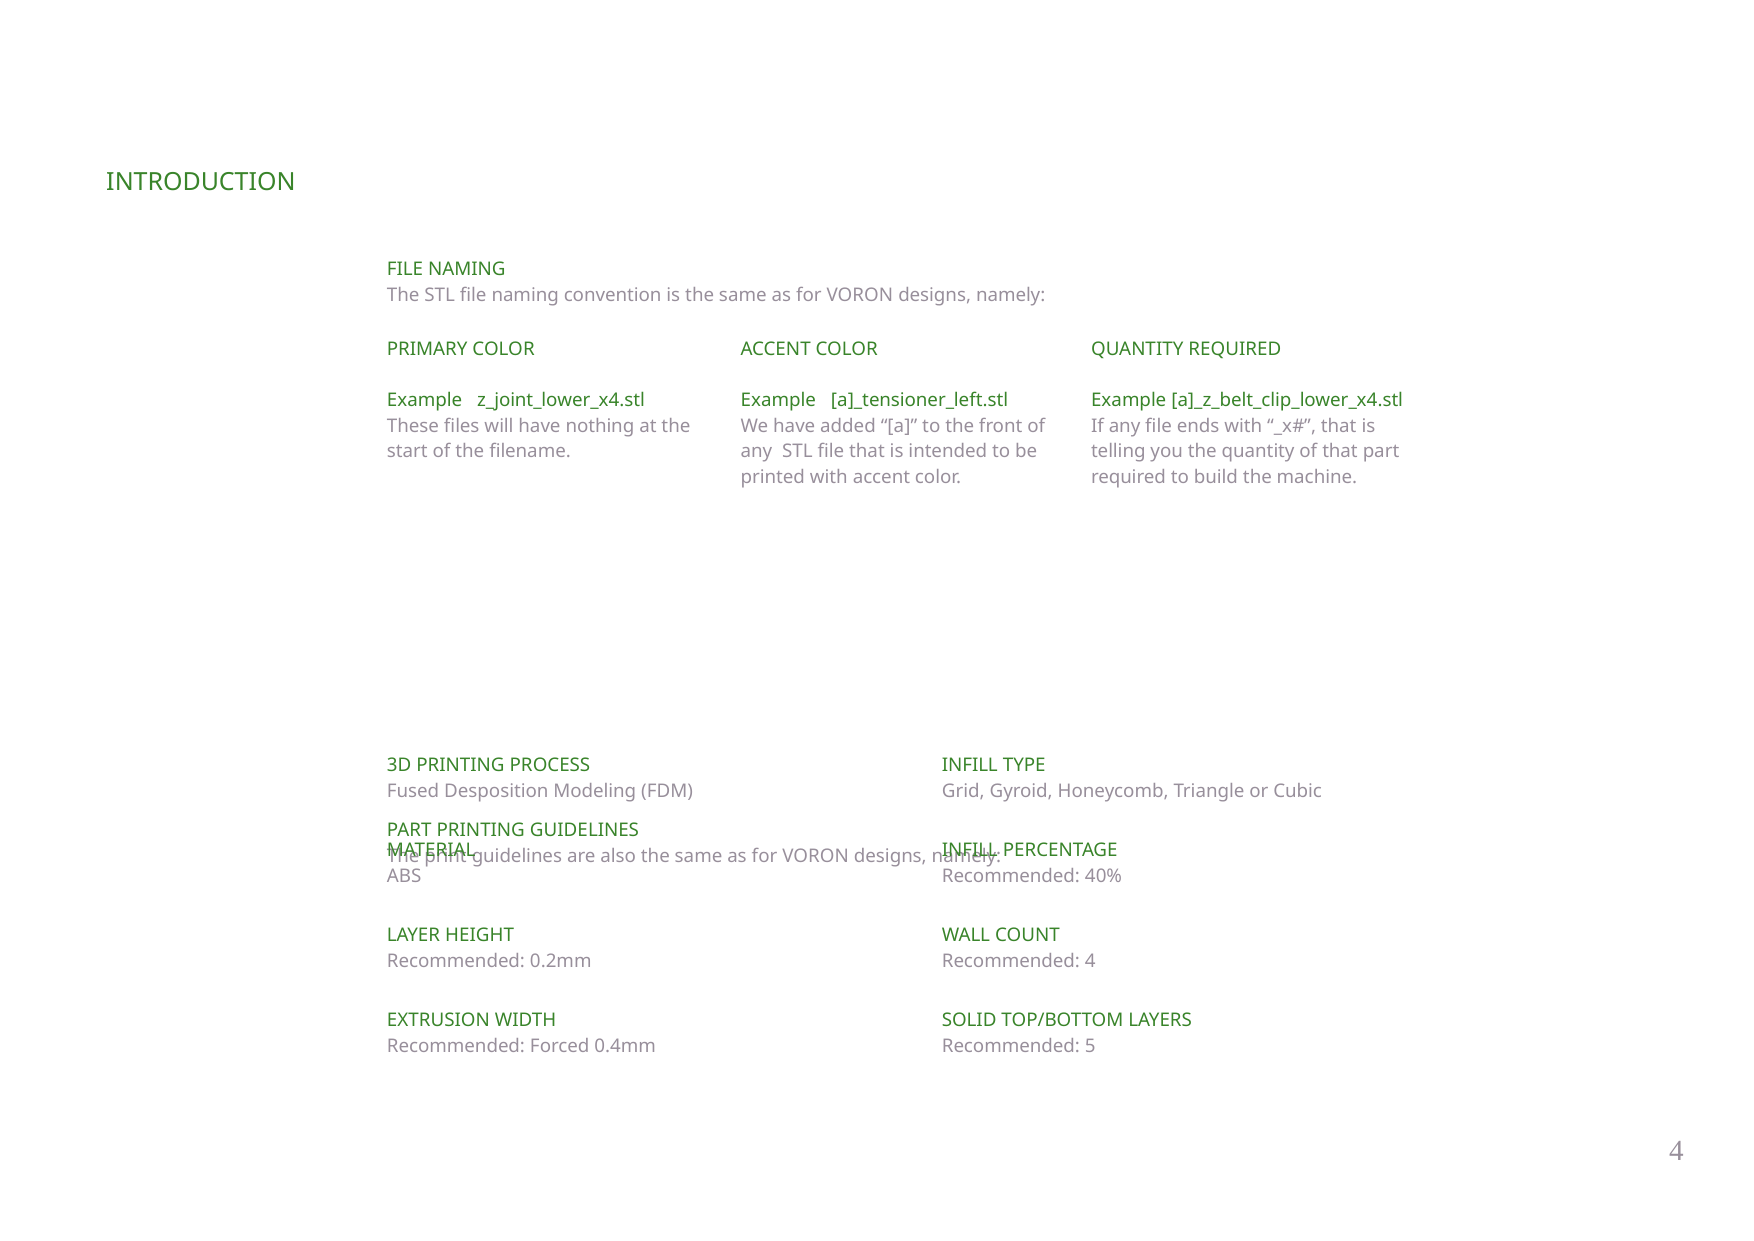

INTRODUCTION
FILE NAMING
The STL file naming convention is the same as for VORON designs, namely:
PART PRINTING GUIDELINES
The print guidelines are also the same as for VORON designs, namely:
PRIMARY COLOR
Example z_joint_lower_x4.stl
These files will have nothing at the start of the filename.
ACCENT COLOR
Example [a]_tensioner_left.stl
We have added “[a]” to the front of any STL file that is intended to be printed with accent color.
QUANTITY REQUIRED
Example [a]_z_belt_clip_lower_x4.stl
If any file ends with “_x#”, that is telling you the quantity of that part required to build the machine.
3D PRINTING PROCESS
Fused Desposition Modeling (FDM)
MATERIAL
ABS
LAYER HEIGHT
Recommended: 0.2mm
EXTRUSION WIDTH
Recommended: Forced 0.4mm
INFILL TYPE
Grid, Gyroid, Honeycomb, Triangle or Cubic
INFILL PERCENTAGE
Recommended: 40%
WALL COUNT
Recommended: 4
SOLID TOP/BOTTOM LAYERS
Recommended: 5
4